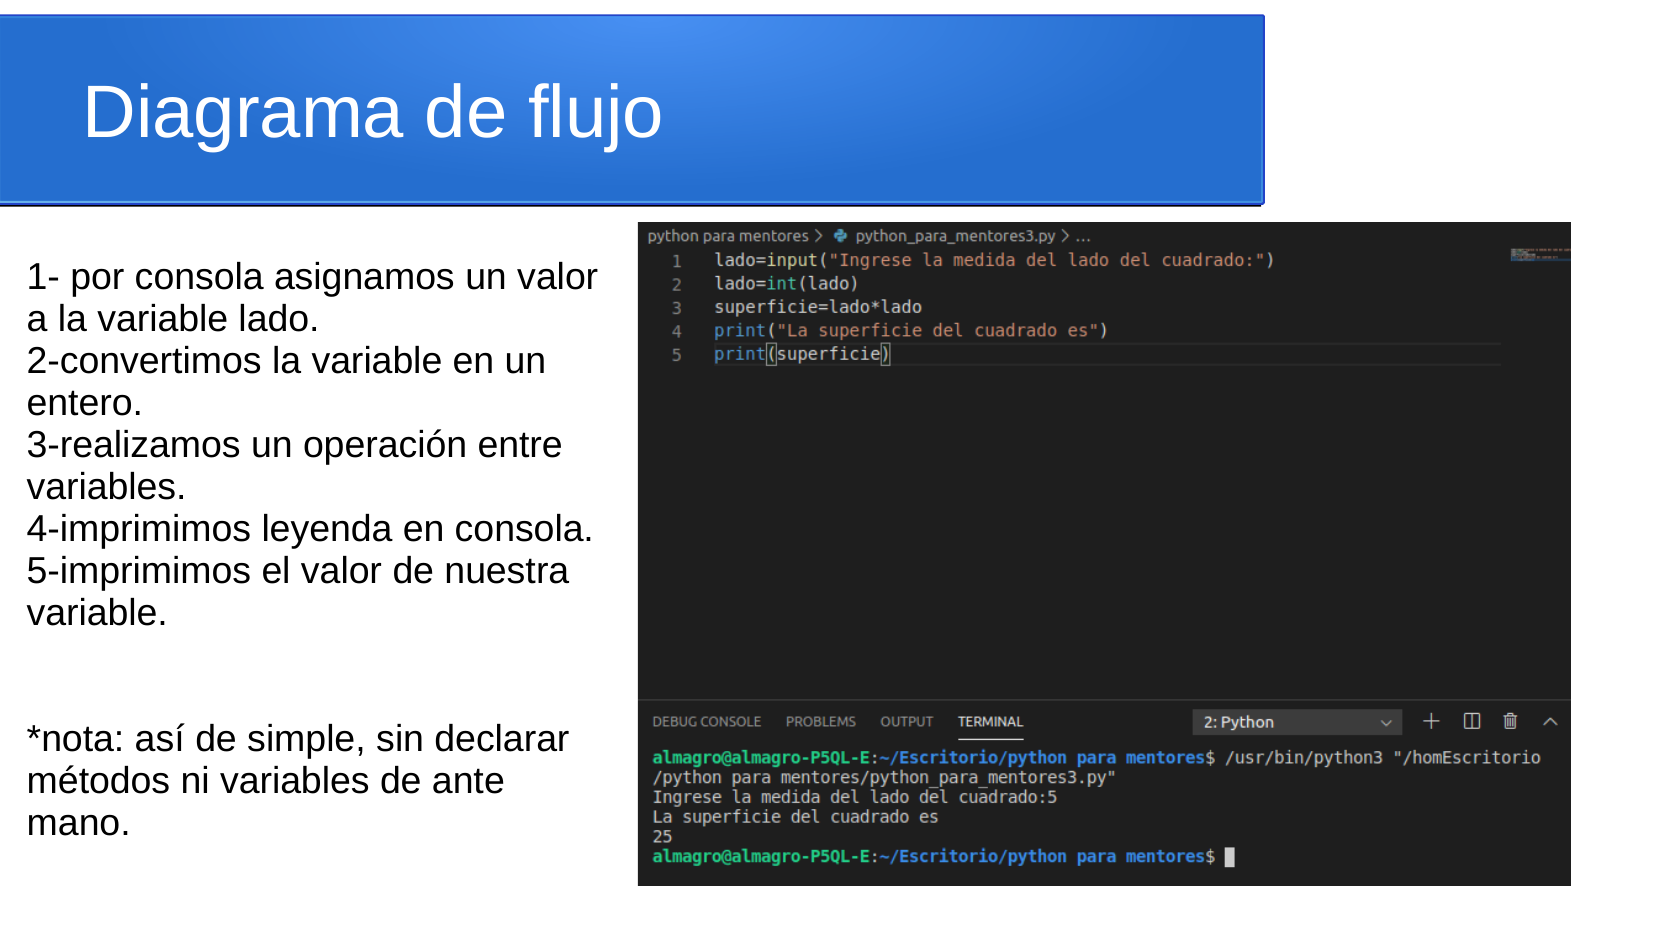

# Diagrama de flujo
1- por consola asignamos un valor a la variable lado.
2-convertimos la variable en un entero.
3-realizamos un operación entre variables.
4-imprimimos leyenda en consola.
5-imprimimos el valor de nuestra variable.
*nota: así de simple, sin declarar métodos ni variables de ante mano.